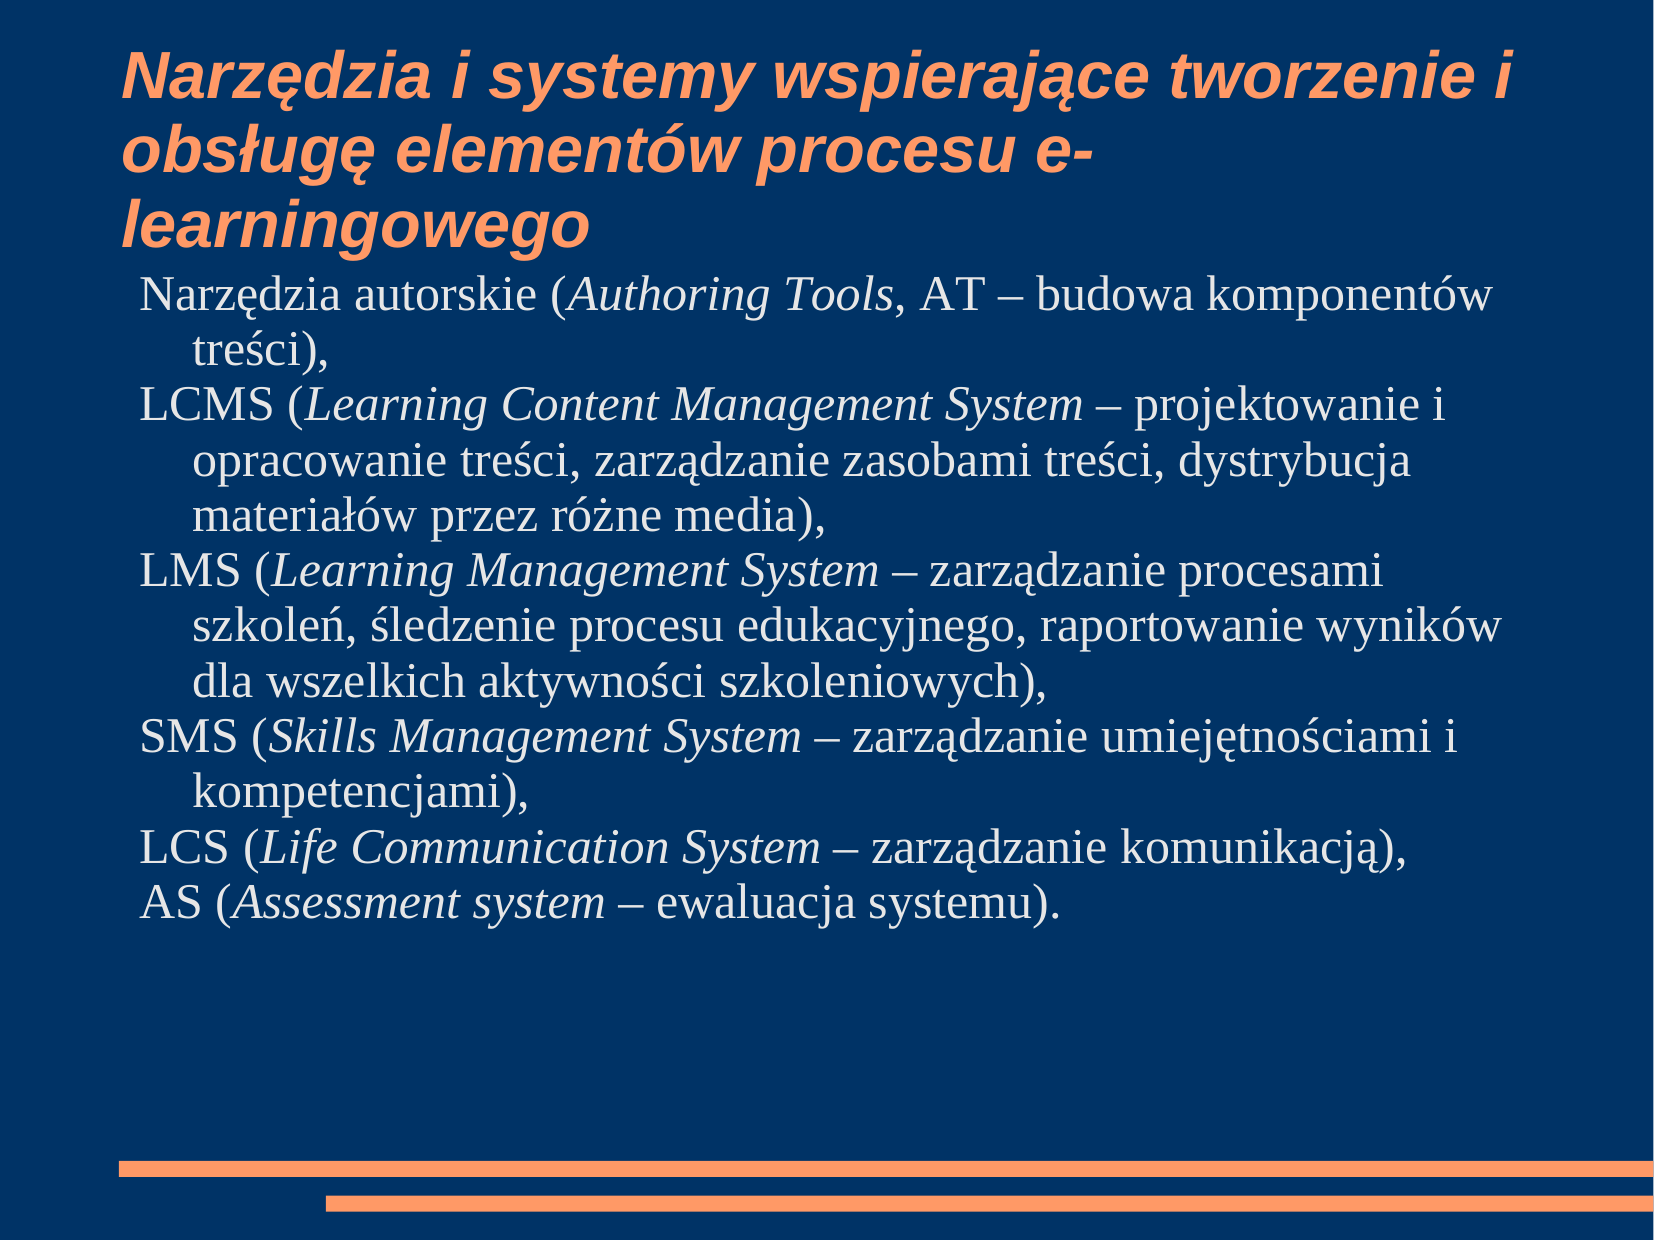

# Narzędzia i systemy wspierające tworzenie i obsługę elementów procesu e-learningowego
Narzędzia autorskie (Authoring Tools, AT – budowa komponentów treści),
LCMS (Learning Content Management System – projektowanie i opracowanie treści, zarządzanie zasobami treści, dystrybucja materiałów przez różne media),
LMS (Learning Management System – zarządzanie procesami szkoleń, śledzenie procesu edukacyjnego, raportowanie wyników dla wszelkich aktywności szkoleniowych),
SMS (Skills Management System – zarządzanie umiejętnościami i kompetencjami),
LCS (Life Communication System – zarządzanie komunikacją),
AS (Assessment system – ewaluacja systemu).